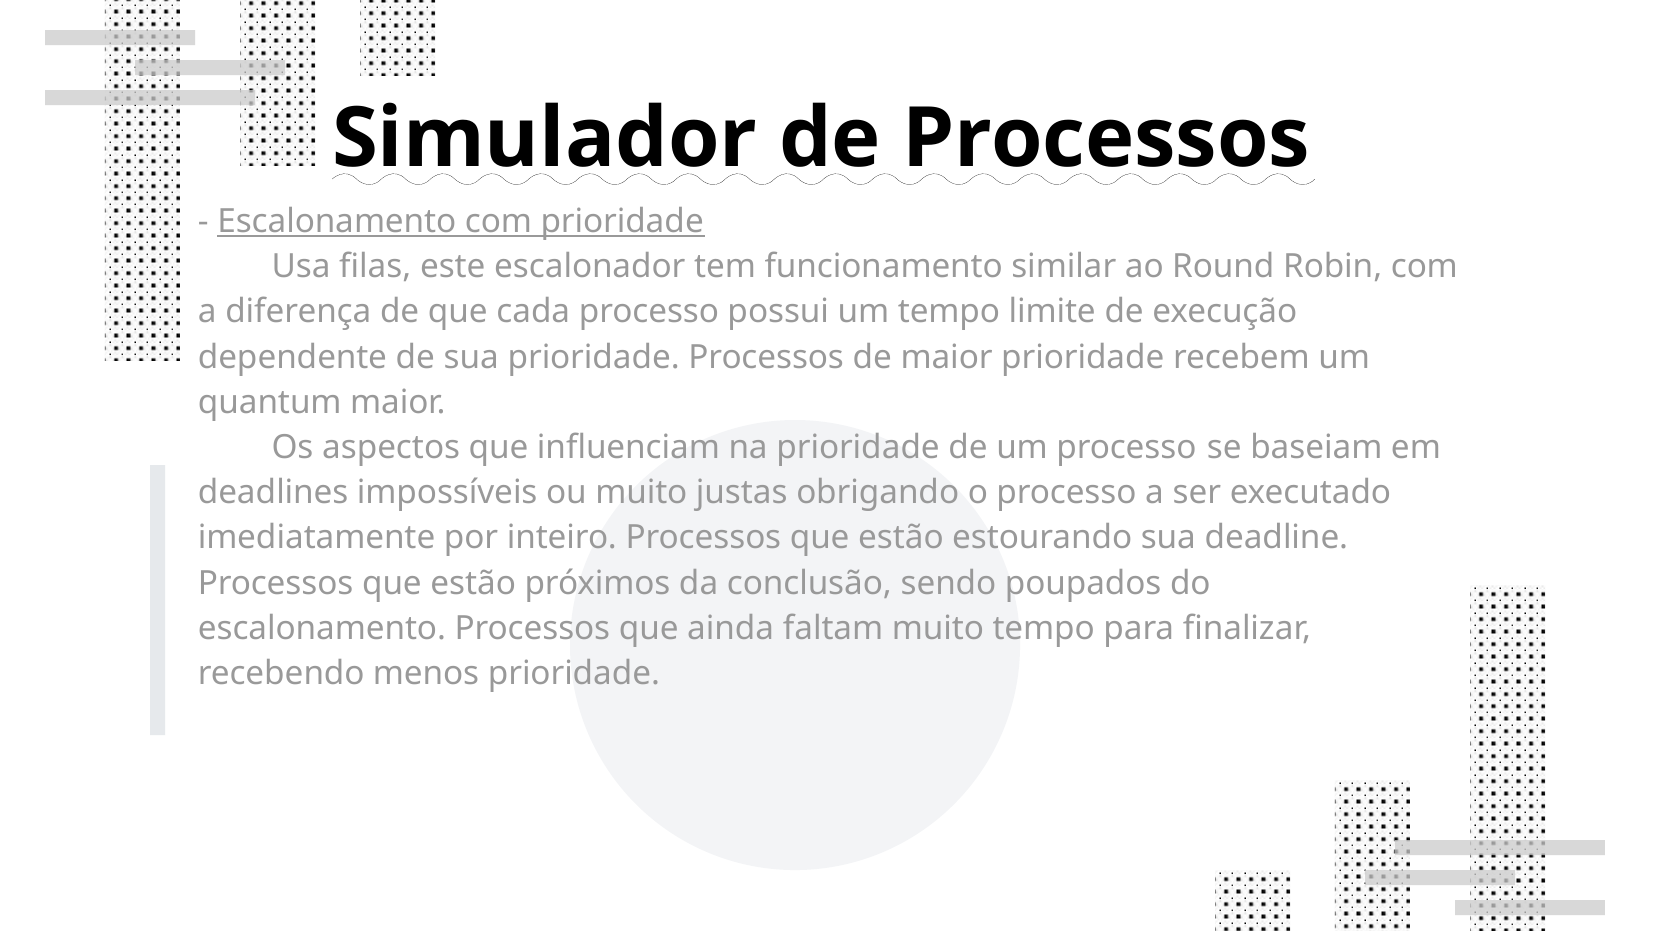

Simulador de Processos
- Escalonamento com prioridade
	Usa filas, este escalonador tem funcionamento similar ao Round Robin, com a diferença de que cada processo possui um tempo limite de execução dependente de sua prioridade. Processos de maior prioridade recebem um quantum maior.
	Os aspectos que influenciam na prioridade de um processo se baseiam em deadlines impossíveis ou muito justas obrigando o processo a ser executado imediatamente por inteiro. Processos que estão estourando sua deadline. Processos que estão próximos da conclusão, sendo poupados do escalonamento. Processos que ainda faltam muito tempo para finalizar, recebendo menos prioridade.